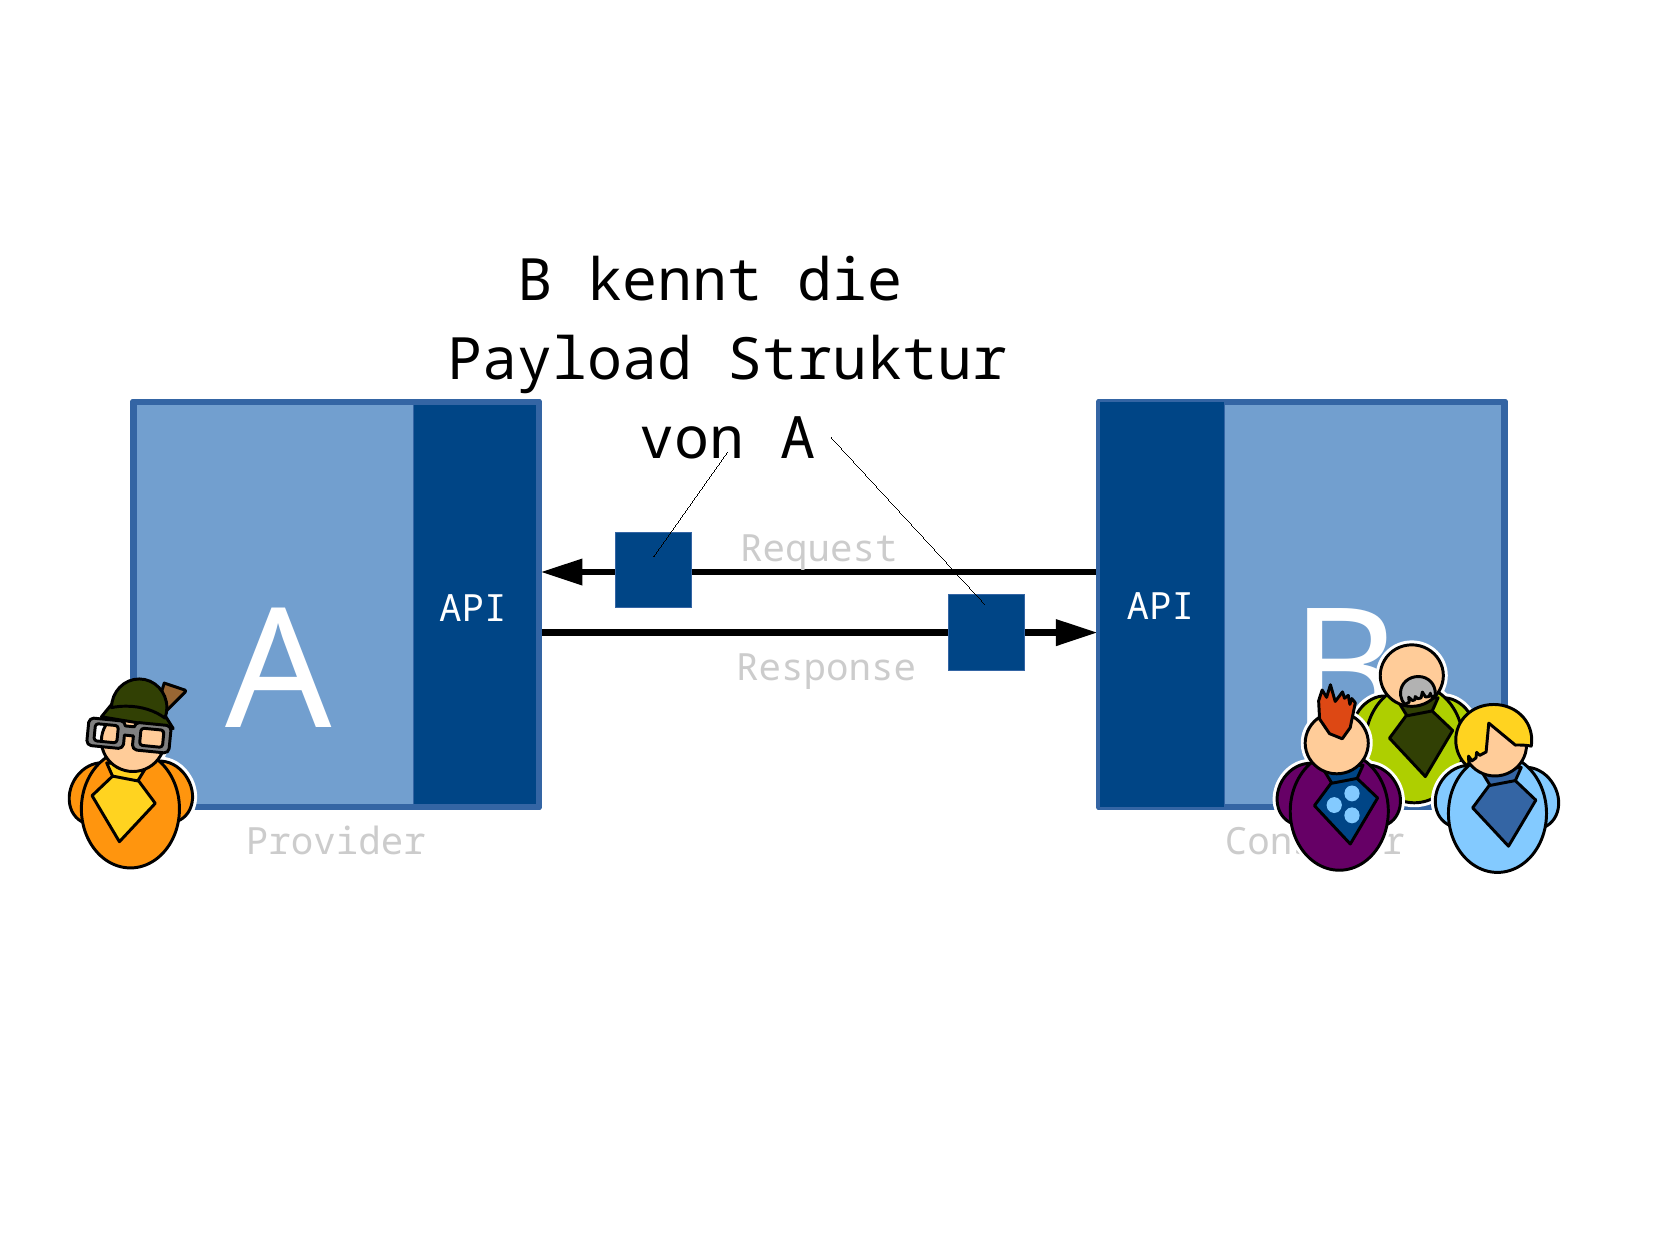

B kennt die
Payload Struktur
von A
A
API
B
API
Request
Response
Provider
Consumer